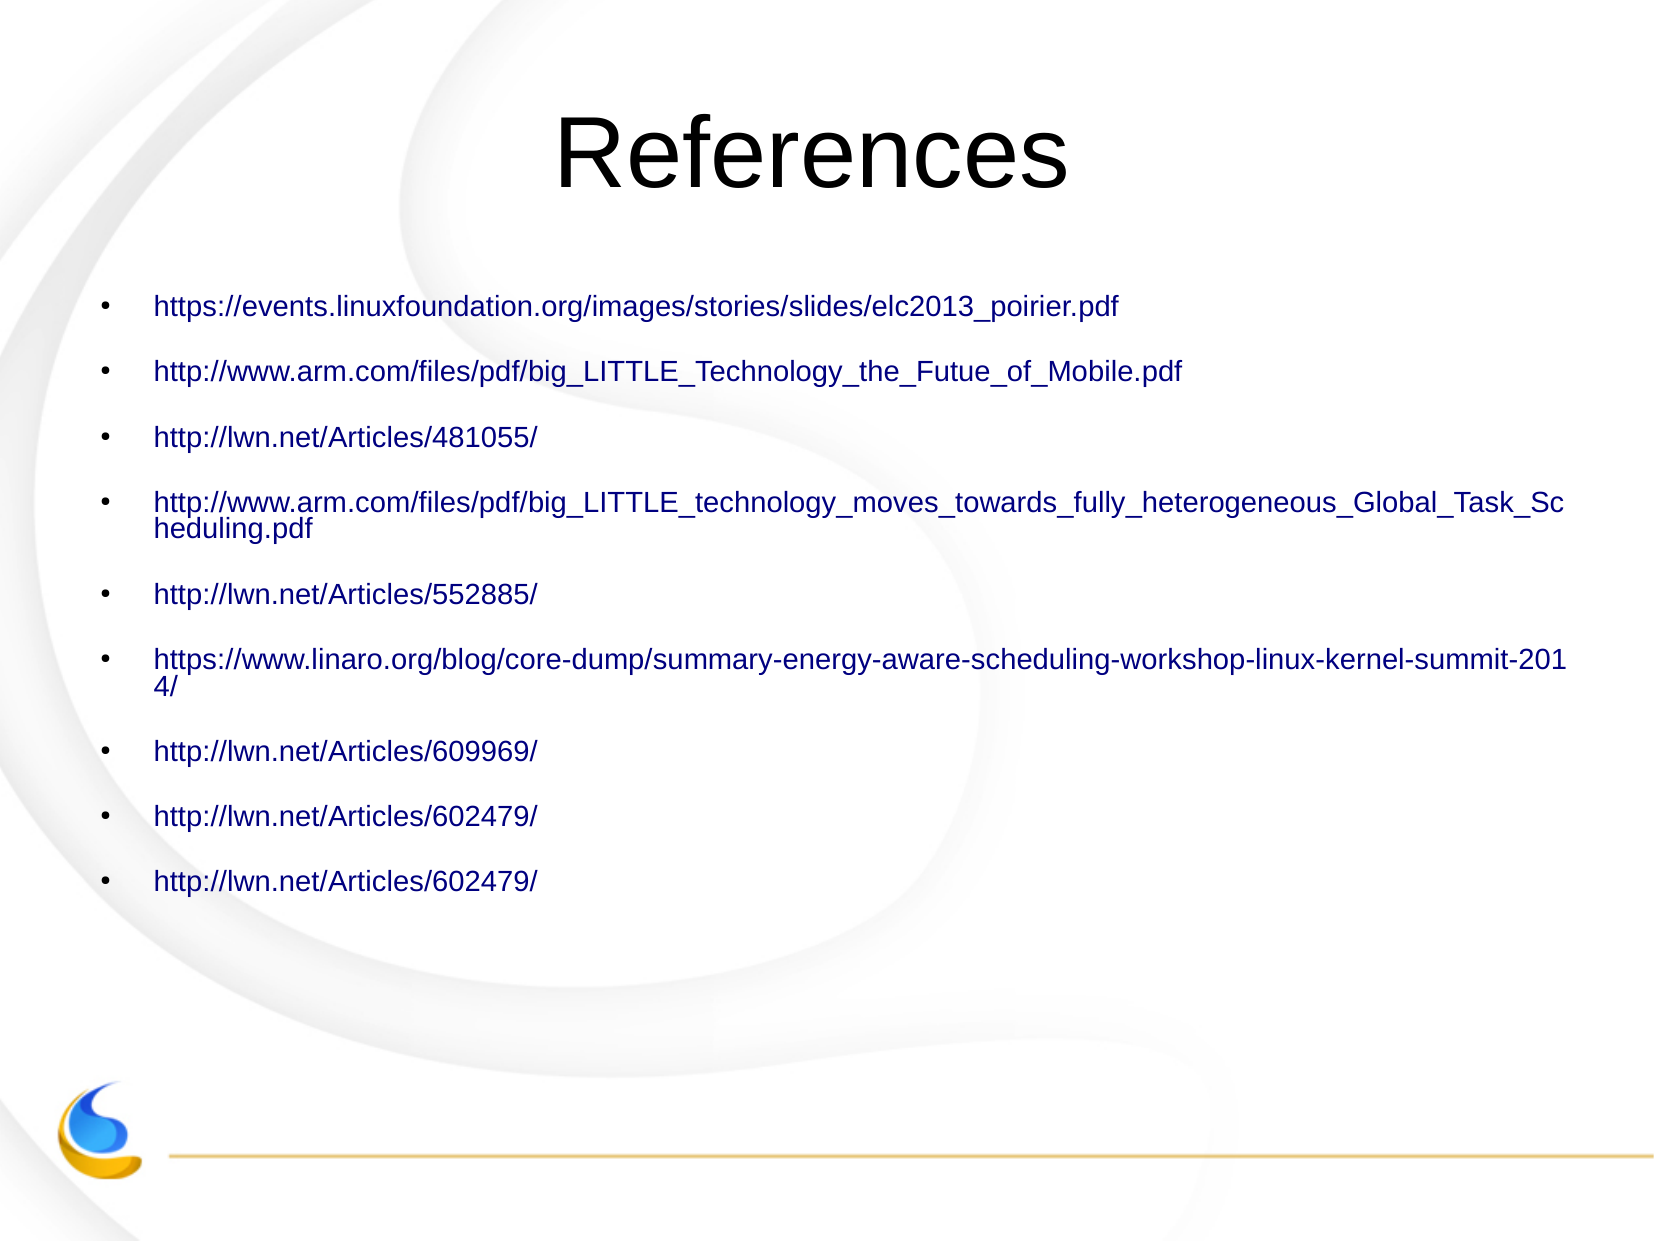

# References
https://events.linuxfoundation.org/images/stories/slides/elc2013_poirier.pdf
http://www.arm.com/files/pdf/big_LITTLE_Technology_the_Futue_of_Mobile.pdf
http://lwn.net/Articles/481055/
http://www.arm.com/files/pdf/big_LITTLE_technology_moves_towards_fully_heterogeneous_Global_Task_Scheduling.pdf
http://lwn.net/Articles/552885/
https://www.linaro.org/blog/core-dump/summary-energy-aware-scheduling-workshop-linux-kernel-summit-2014/
http://lwn.net/Articles/609969/
http://lwn.net/Articles/602479/
http://lwn.net/Articles/602479/